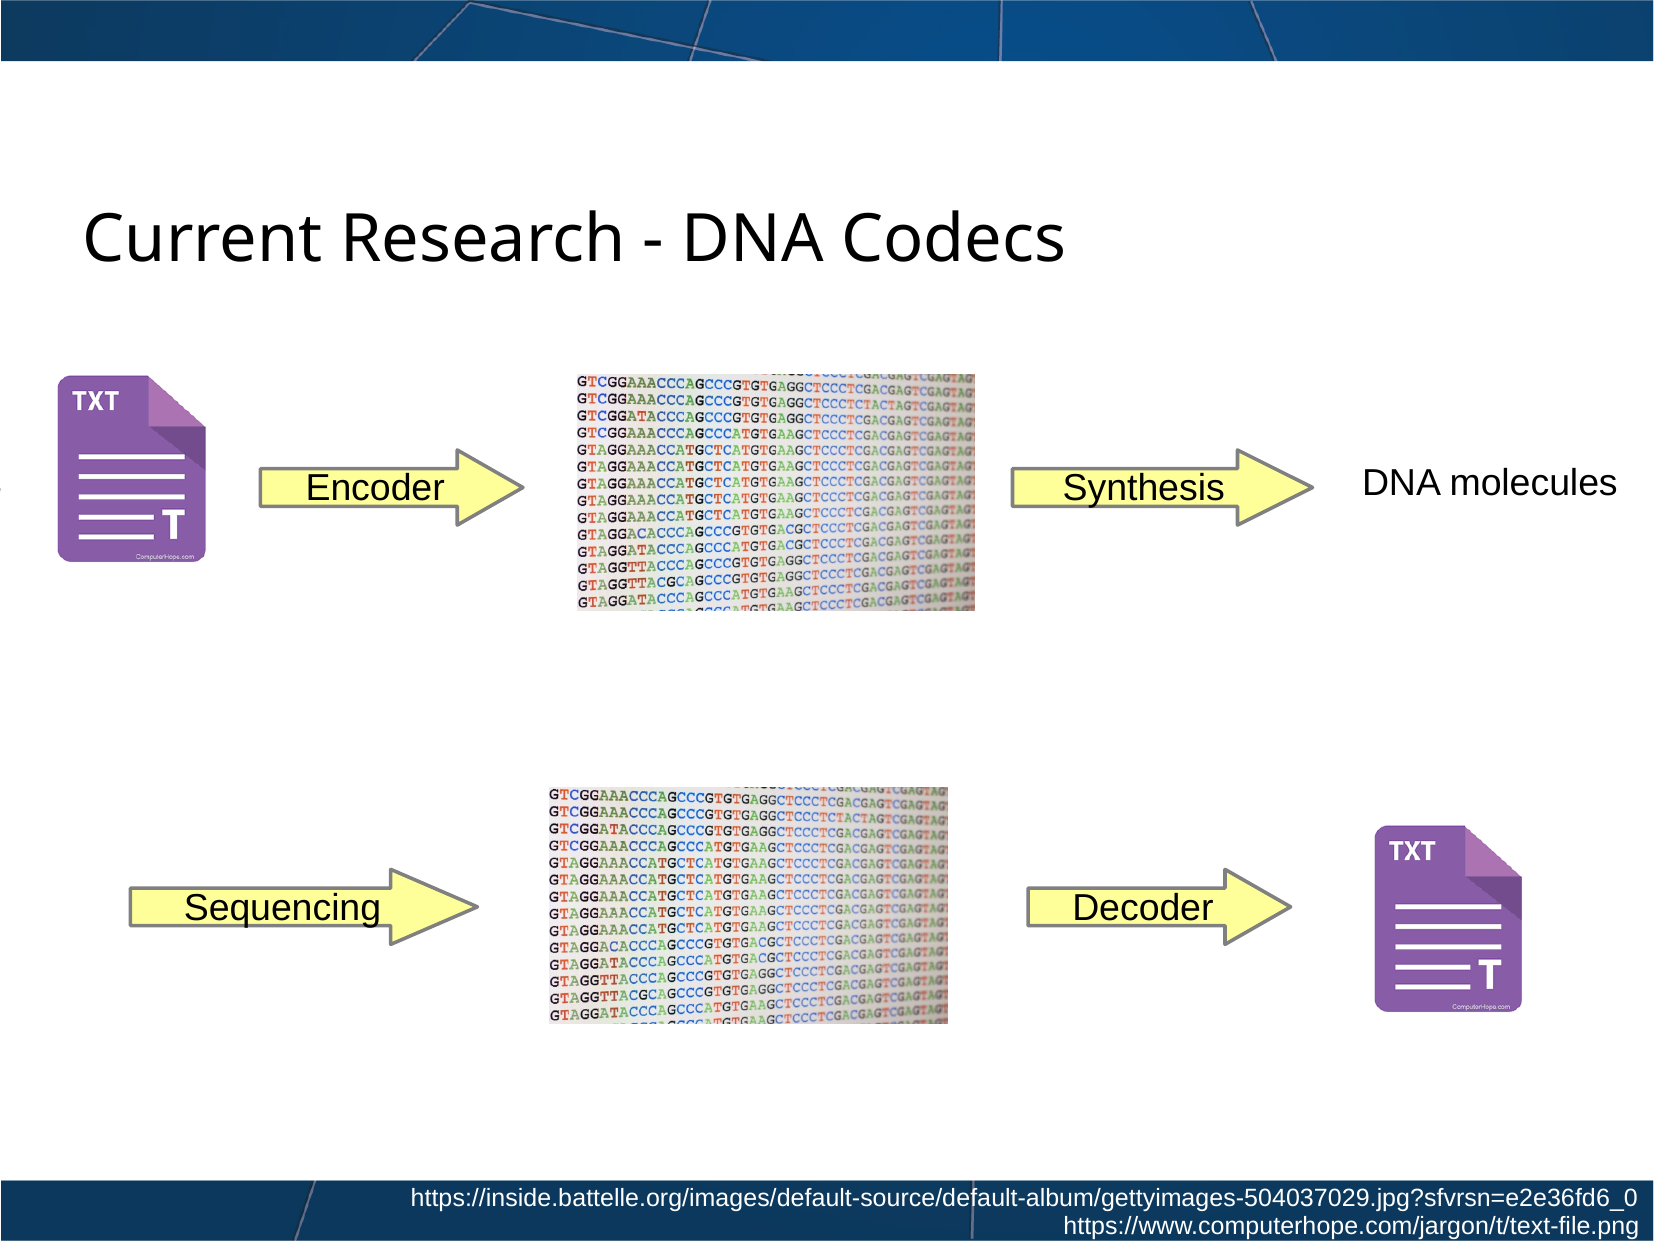

# Current Research - DNA Codecs
Encoder
Synthesis
DNA molecules
Sequencing
Decoder
https://inside.battelle.org/images/default-source/default-album/gettyimages-504037029.jpg?sfvrsn=e2e36fd6_0
https://www.computerhope.com/jargon/t/text-file.png